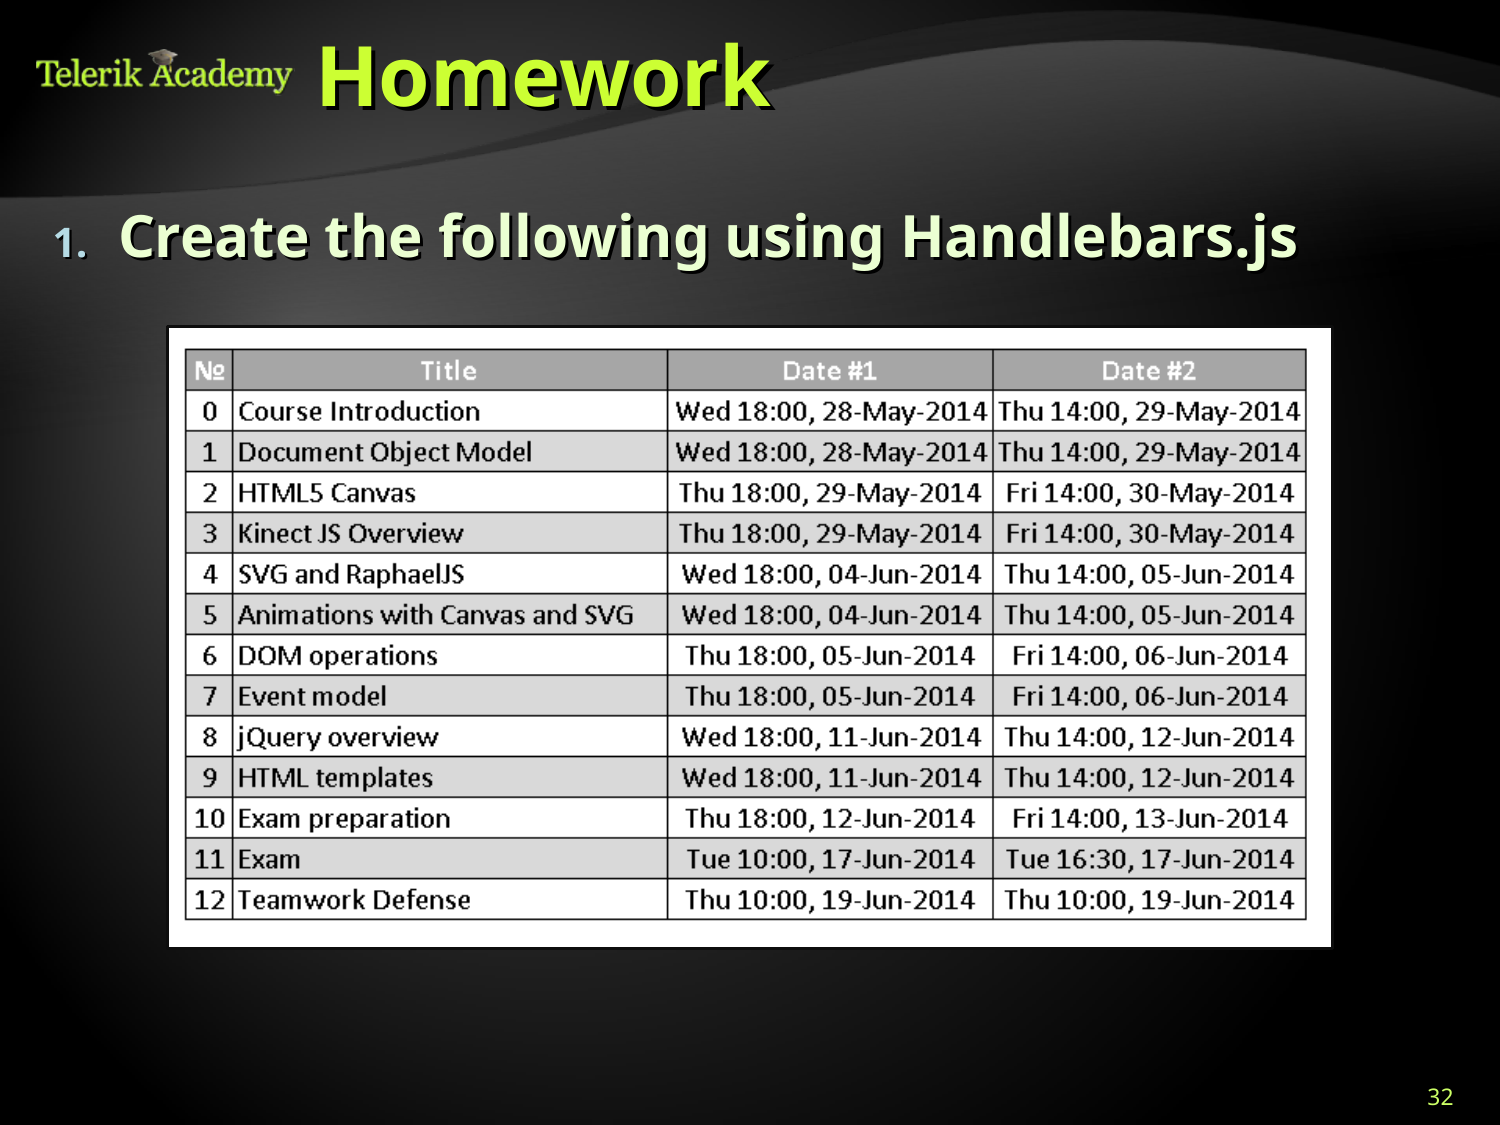

# Homework
Create the following using Handlebars.js